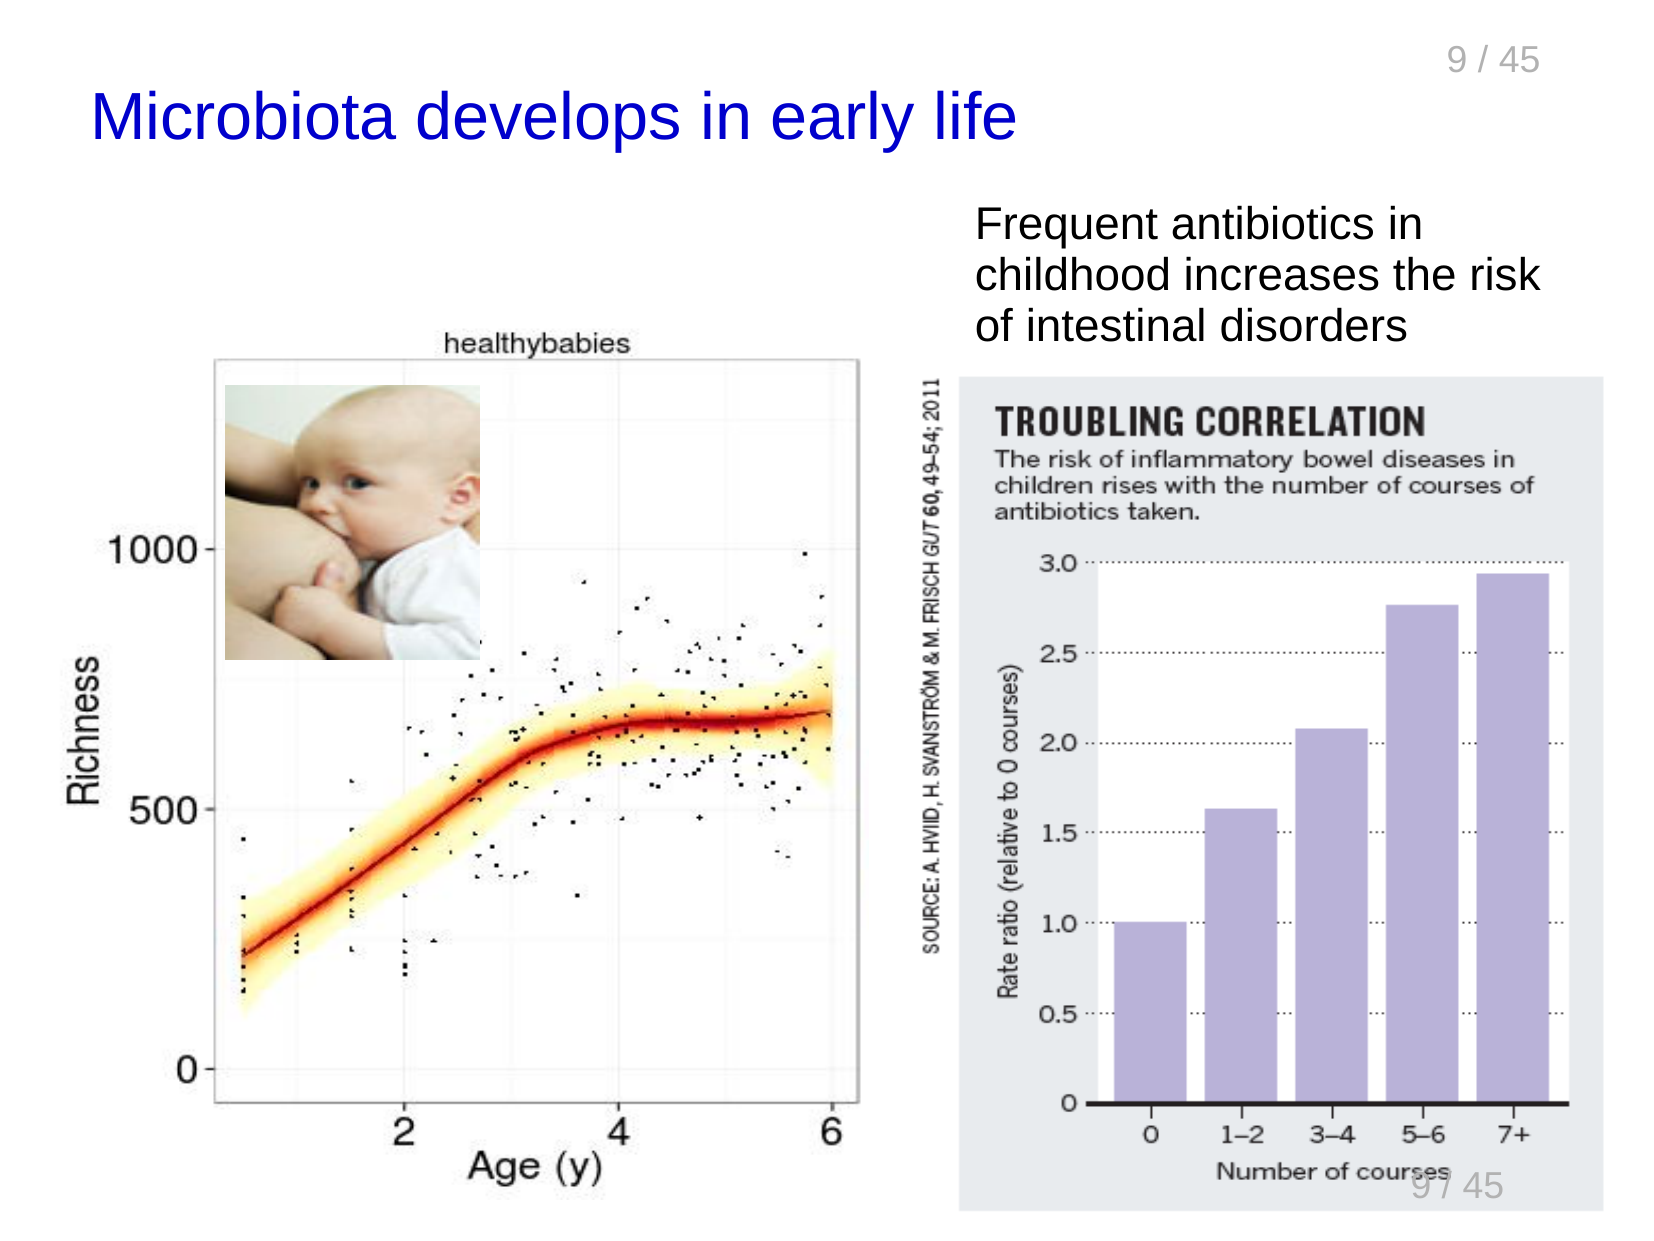

# Microbiota develops in early life
Frequent antibiotics in childhood increases the risk of intestinal disorders
9